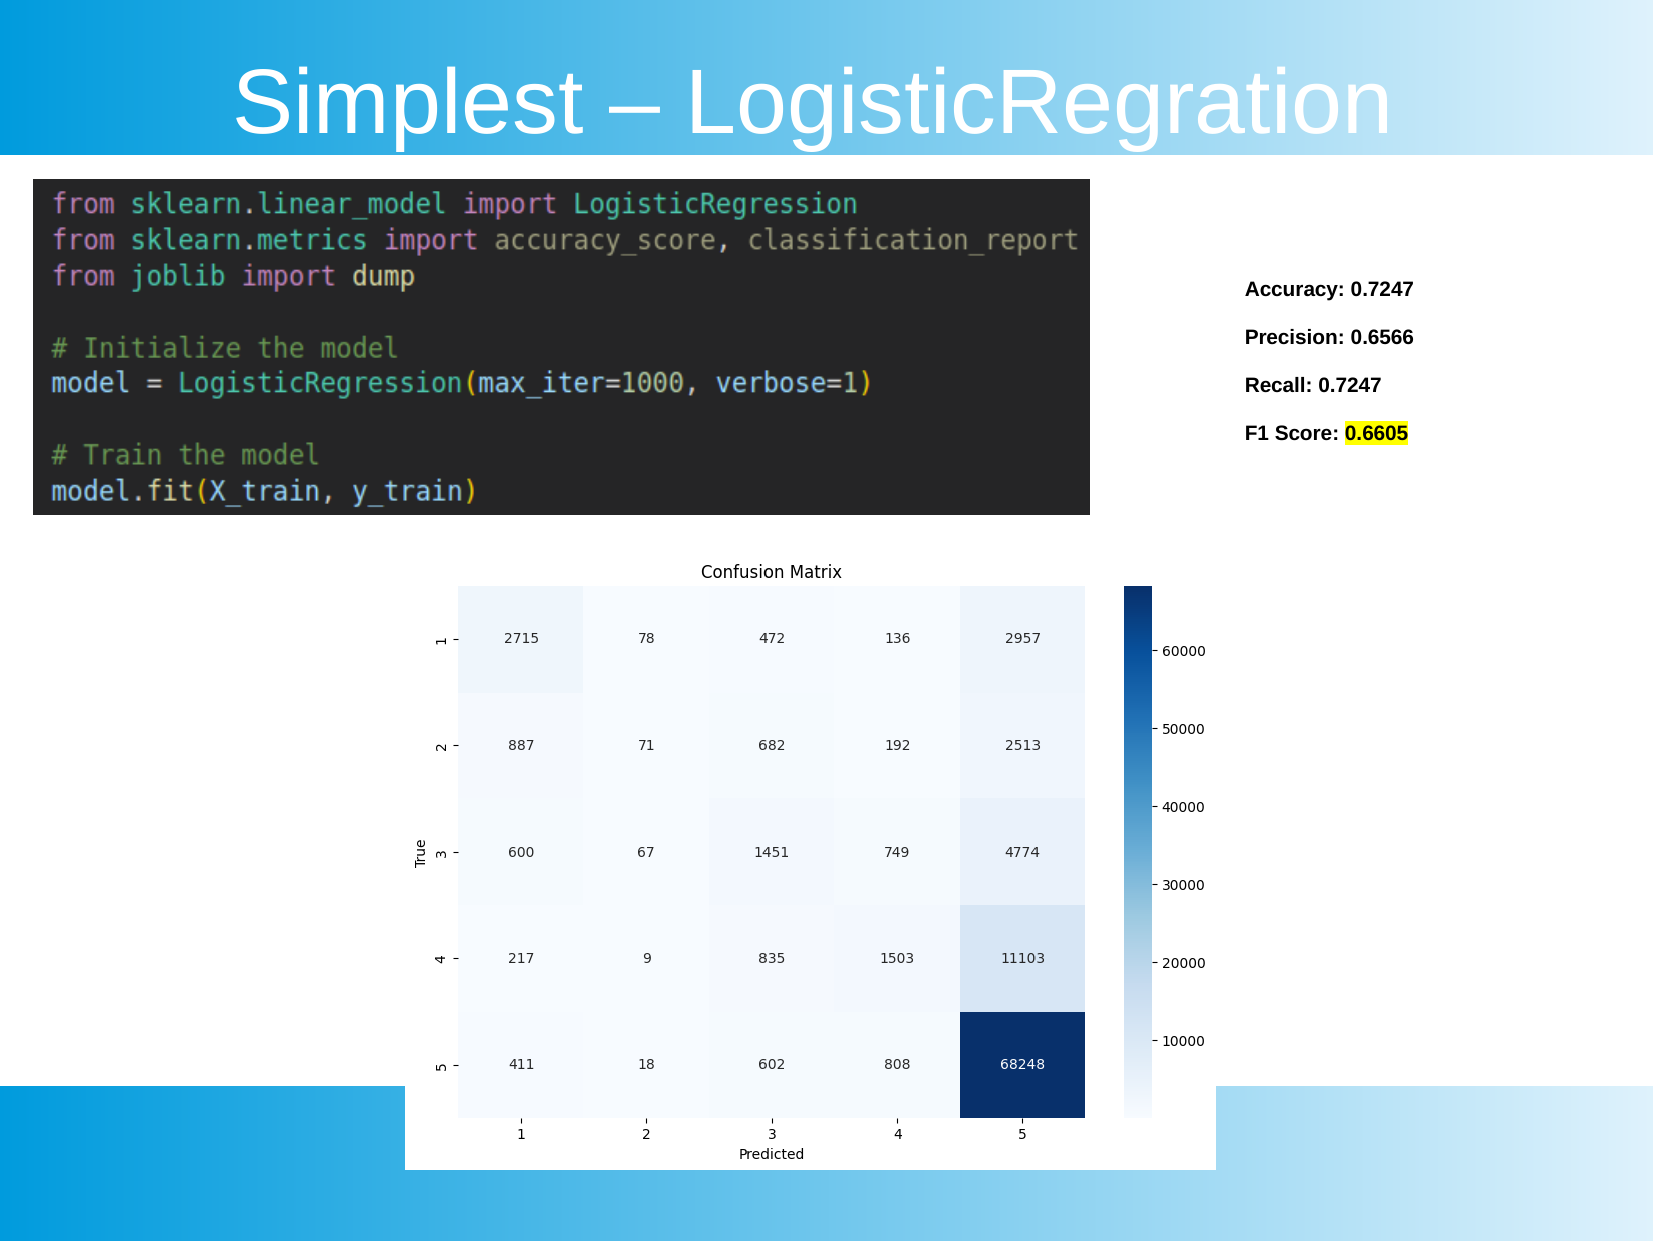

# Simplest – LogisticRegration
Accuracy: 0.7247
Precision: 0.6566
Recall: 0.7247
F1 Score: 0.6605